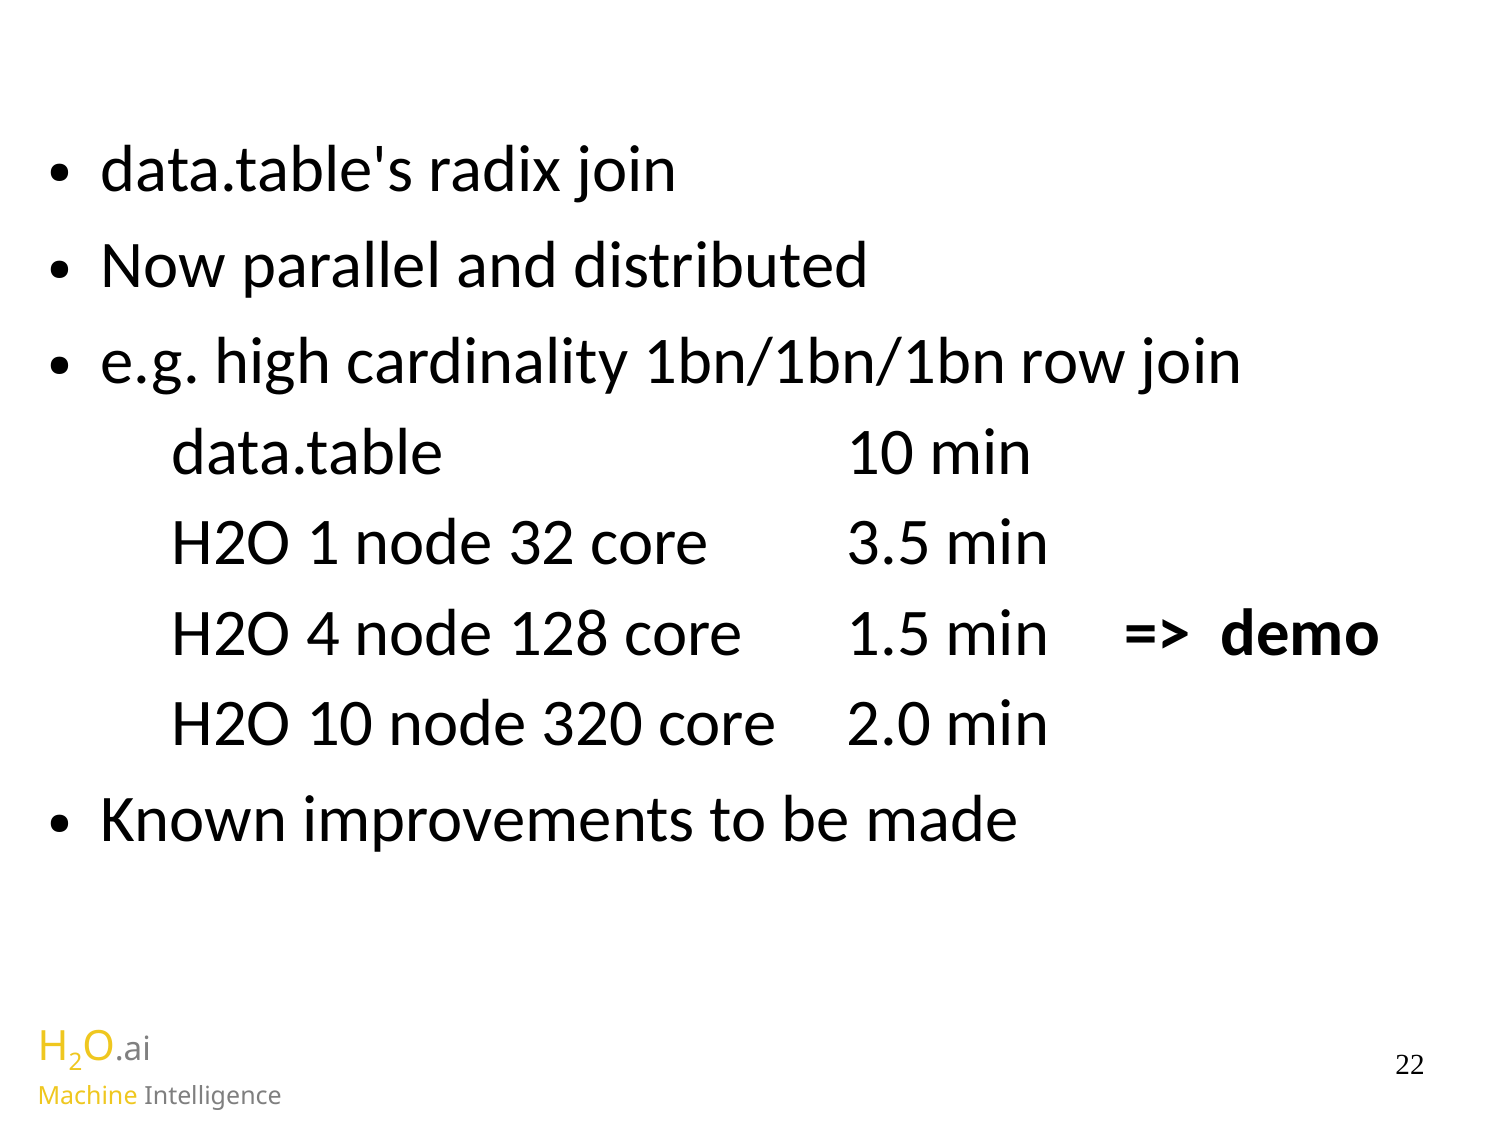

# data.table's radix join
Now parallel and distributed
e.g. high cardinality 1bn/1bn/1bn row join
data.table						10 min
H2O 1 node 32 core		3.5 min
H2O 4 node 128 core		1.5 min => demo
H2O 10 node 320 core	2.0 min
Known improvements to be made
22